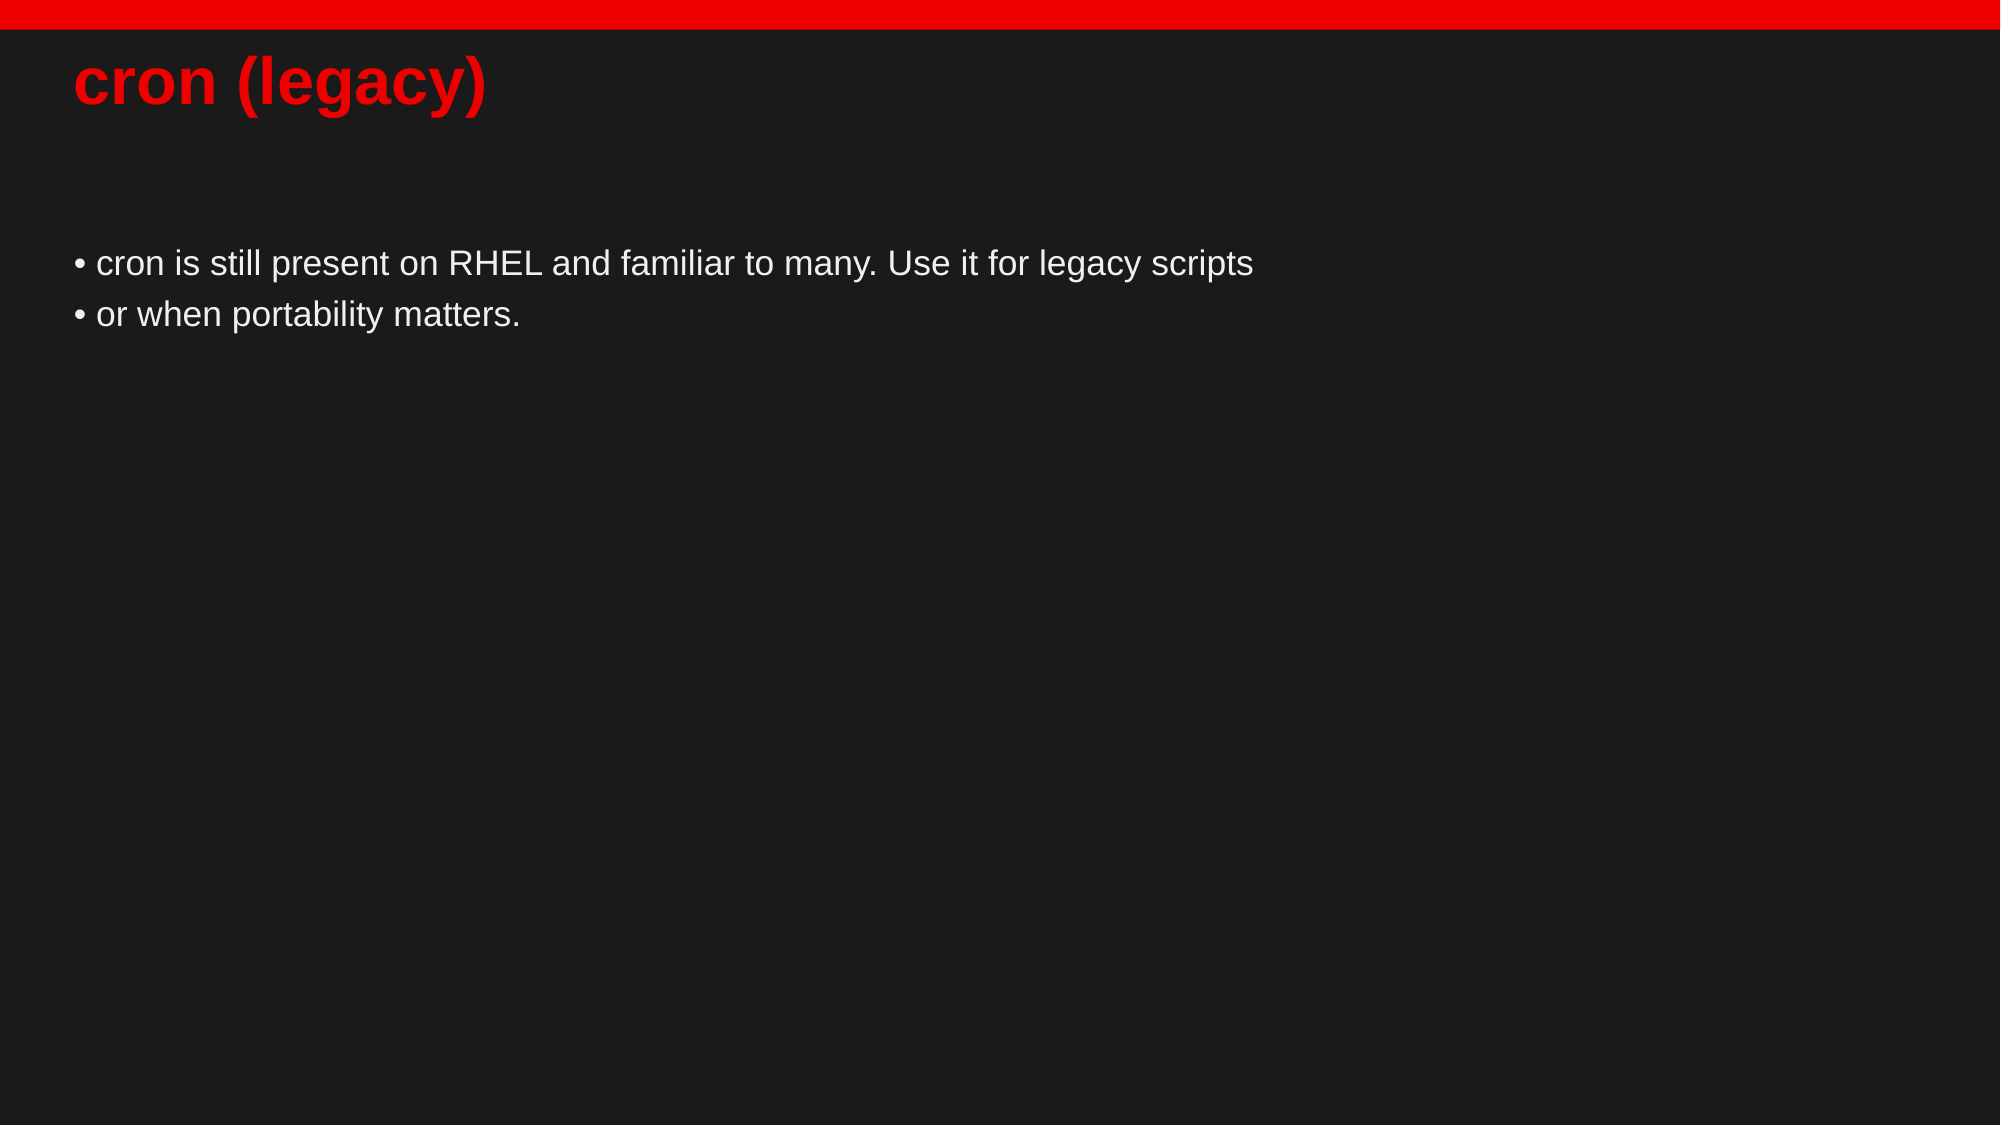

cron (legacy)
• cron is still present on RHEL and familiar to many. Use it for legacy scripts
• or when portability matters.